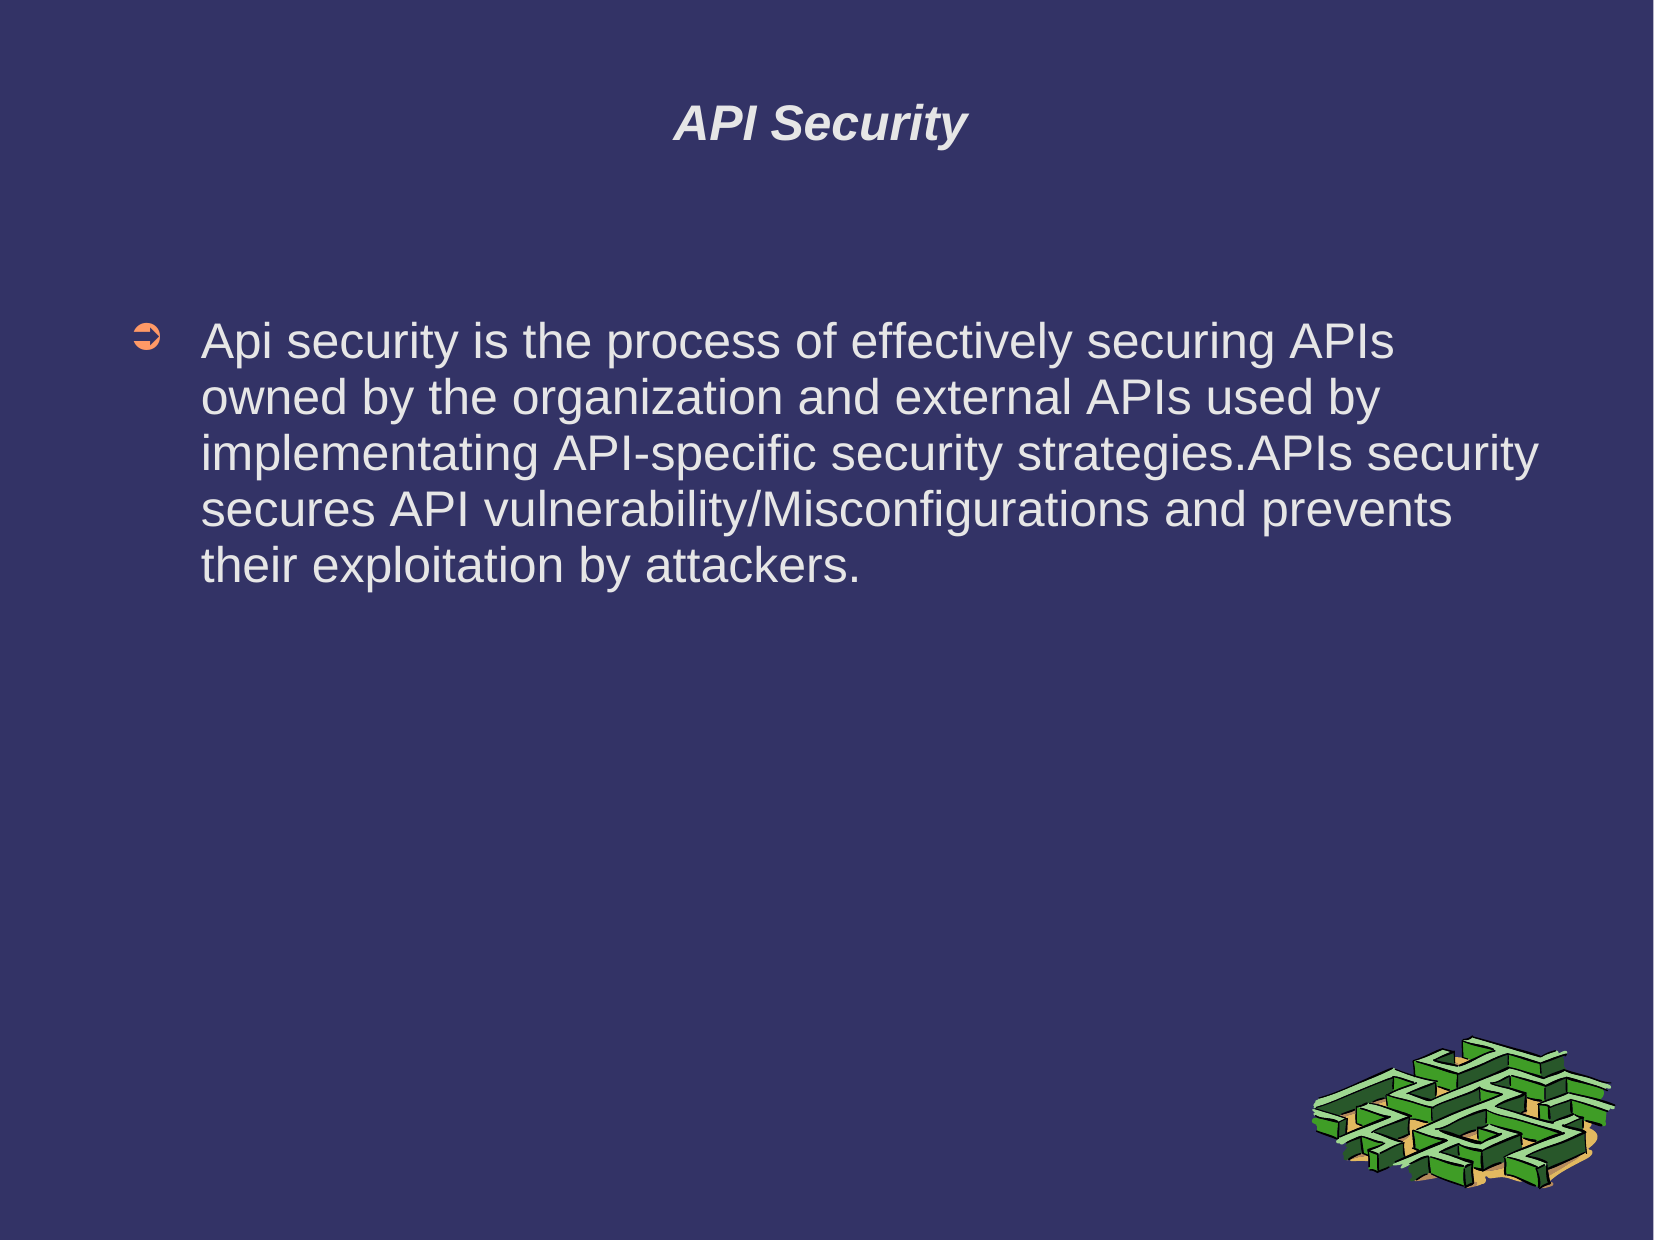

# API Security
Api security is the process of effectively securing APIs owned by the organization and external APIs used by implementating API-specific security strategies.APIs security secures API vulnerability/Misconfigurations and prevents their exploitation by attackers.